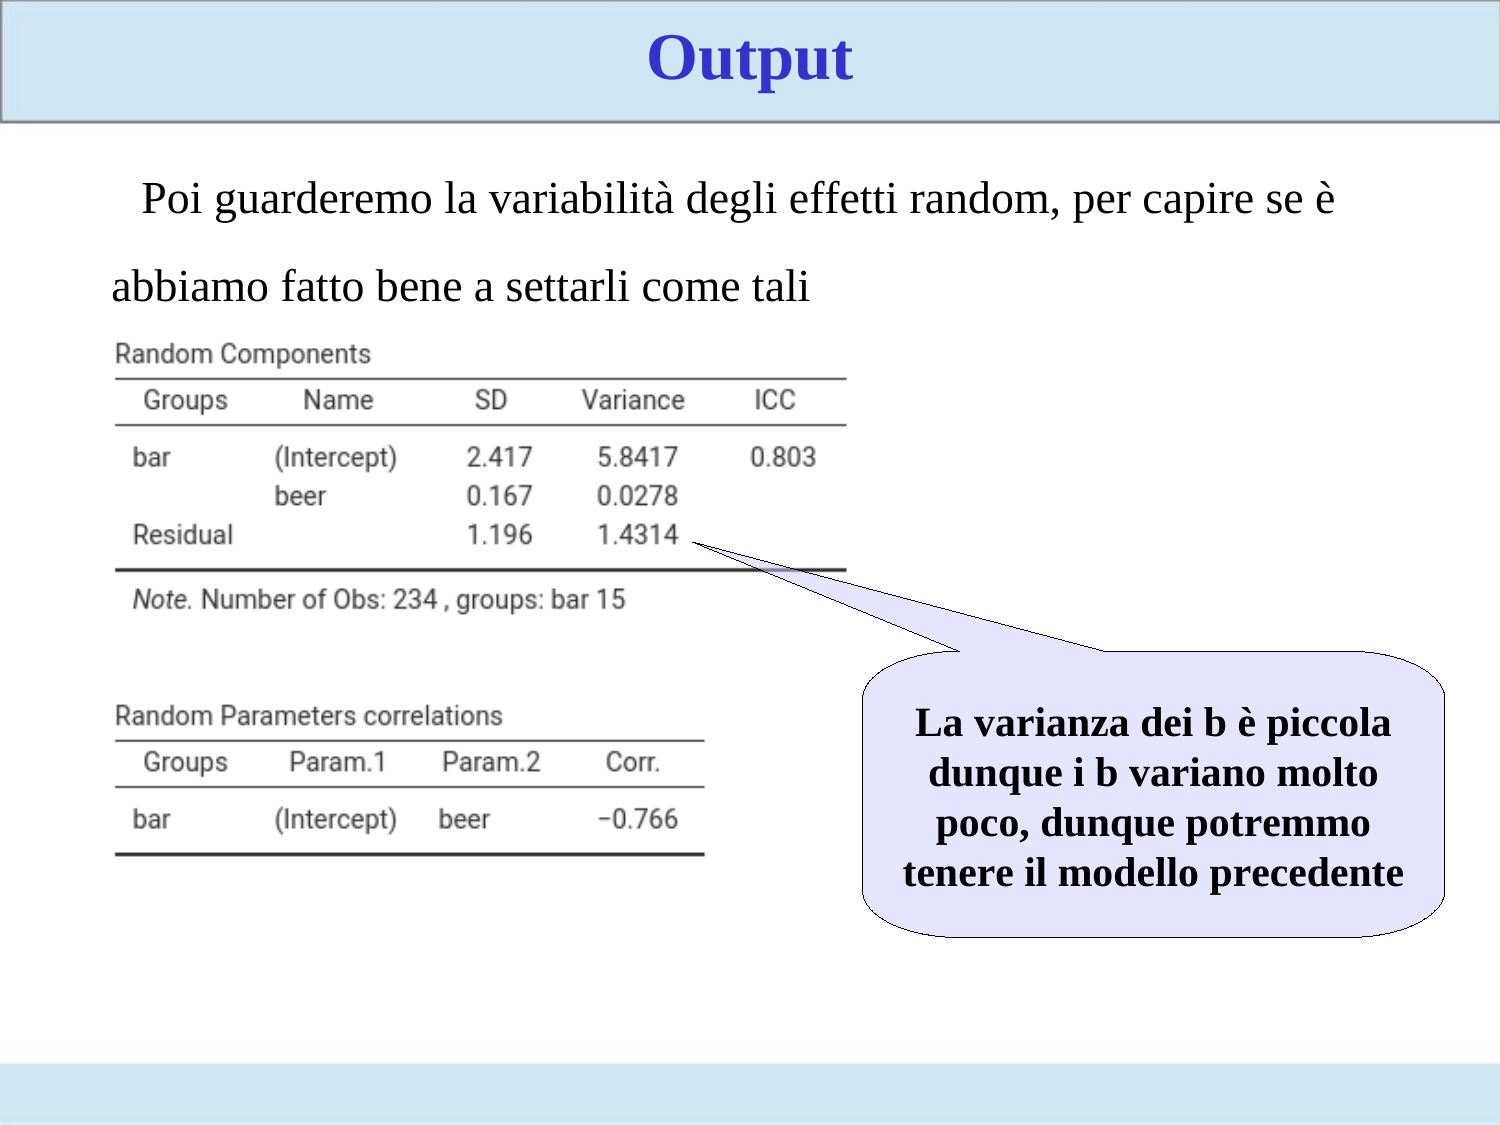

# Output
Poi guarderemo la variabilità degli effetti random, per capire se è abbiamo fatto bene a settarli come tali
La varianza dei b è piccola dunque i b variano molto poco, dunque potremmo tenere il modello precedente
59